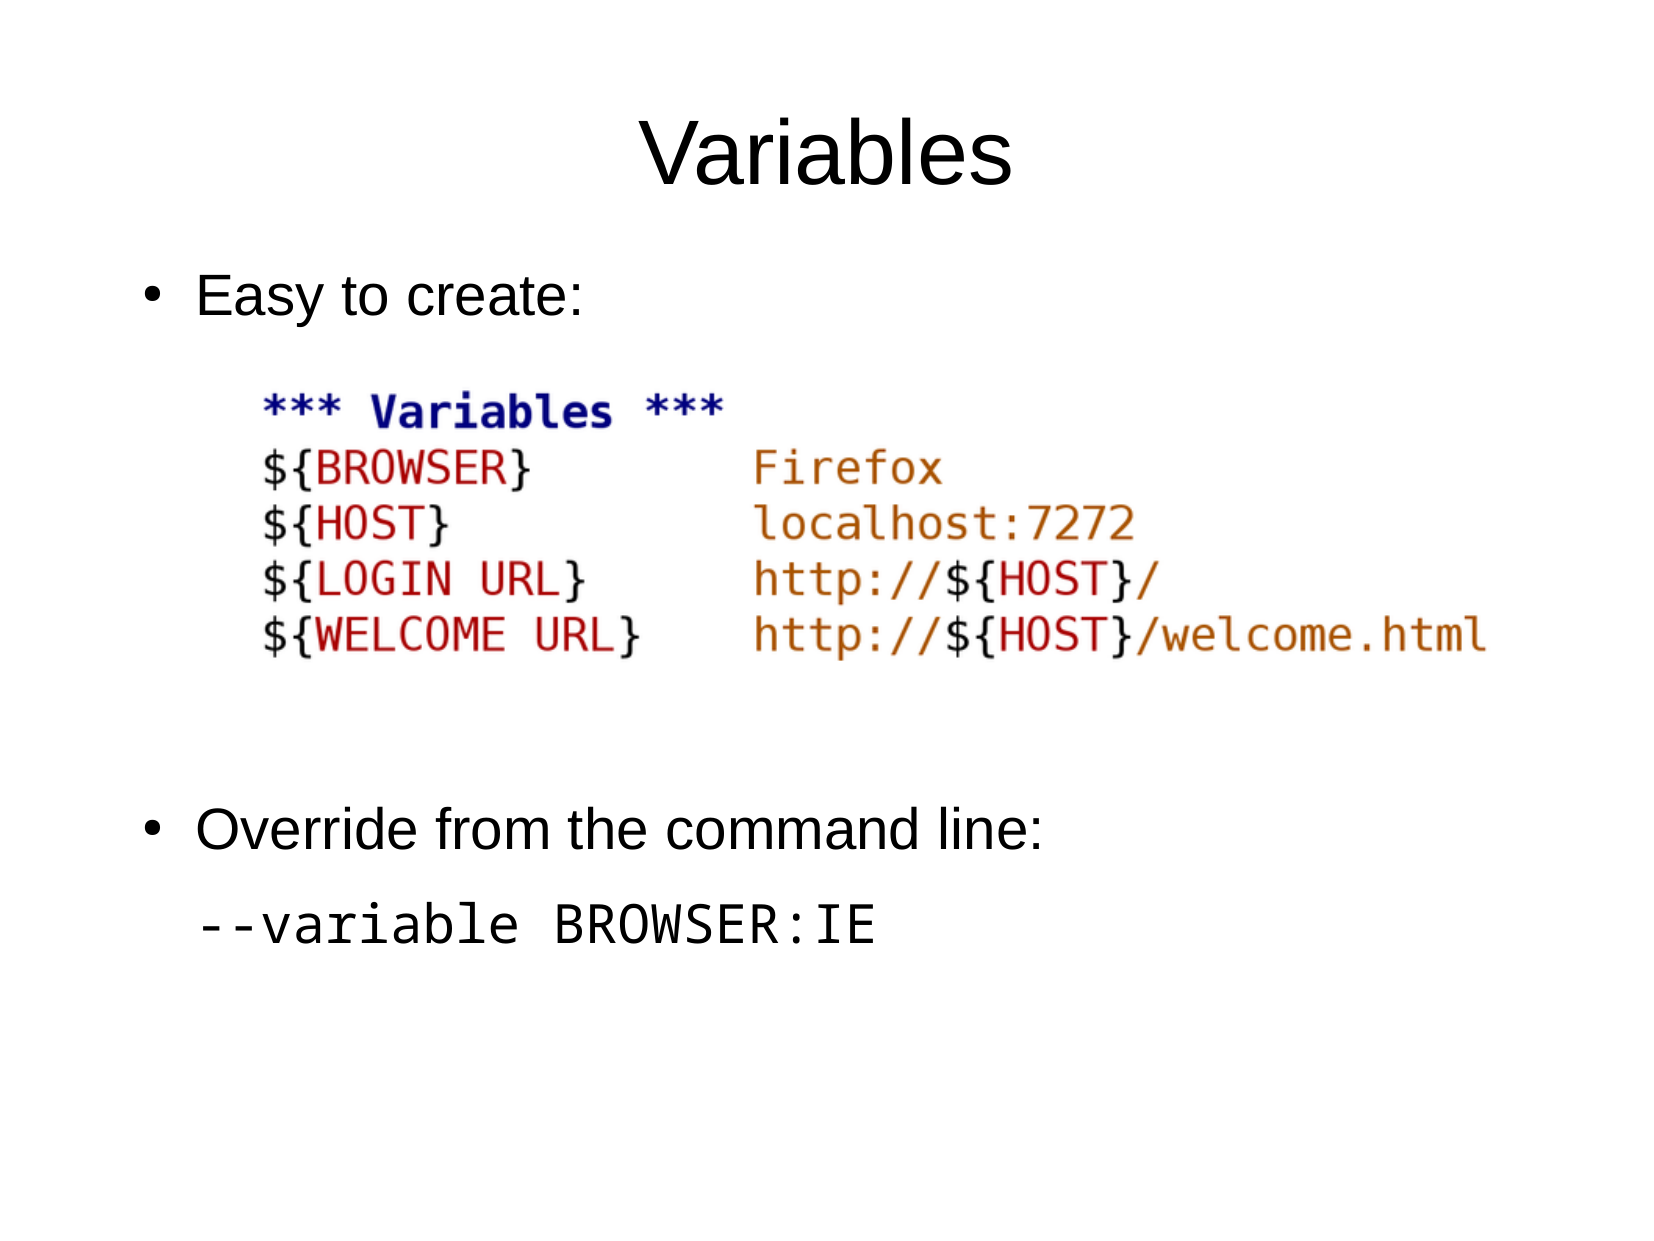

# Variables
Easy to create:
Override from the command line:
--variable BROWSER:IE